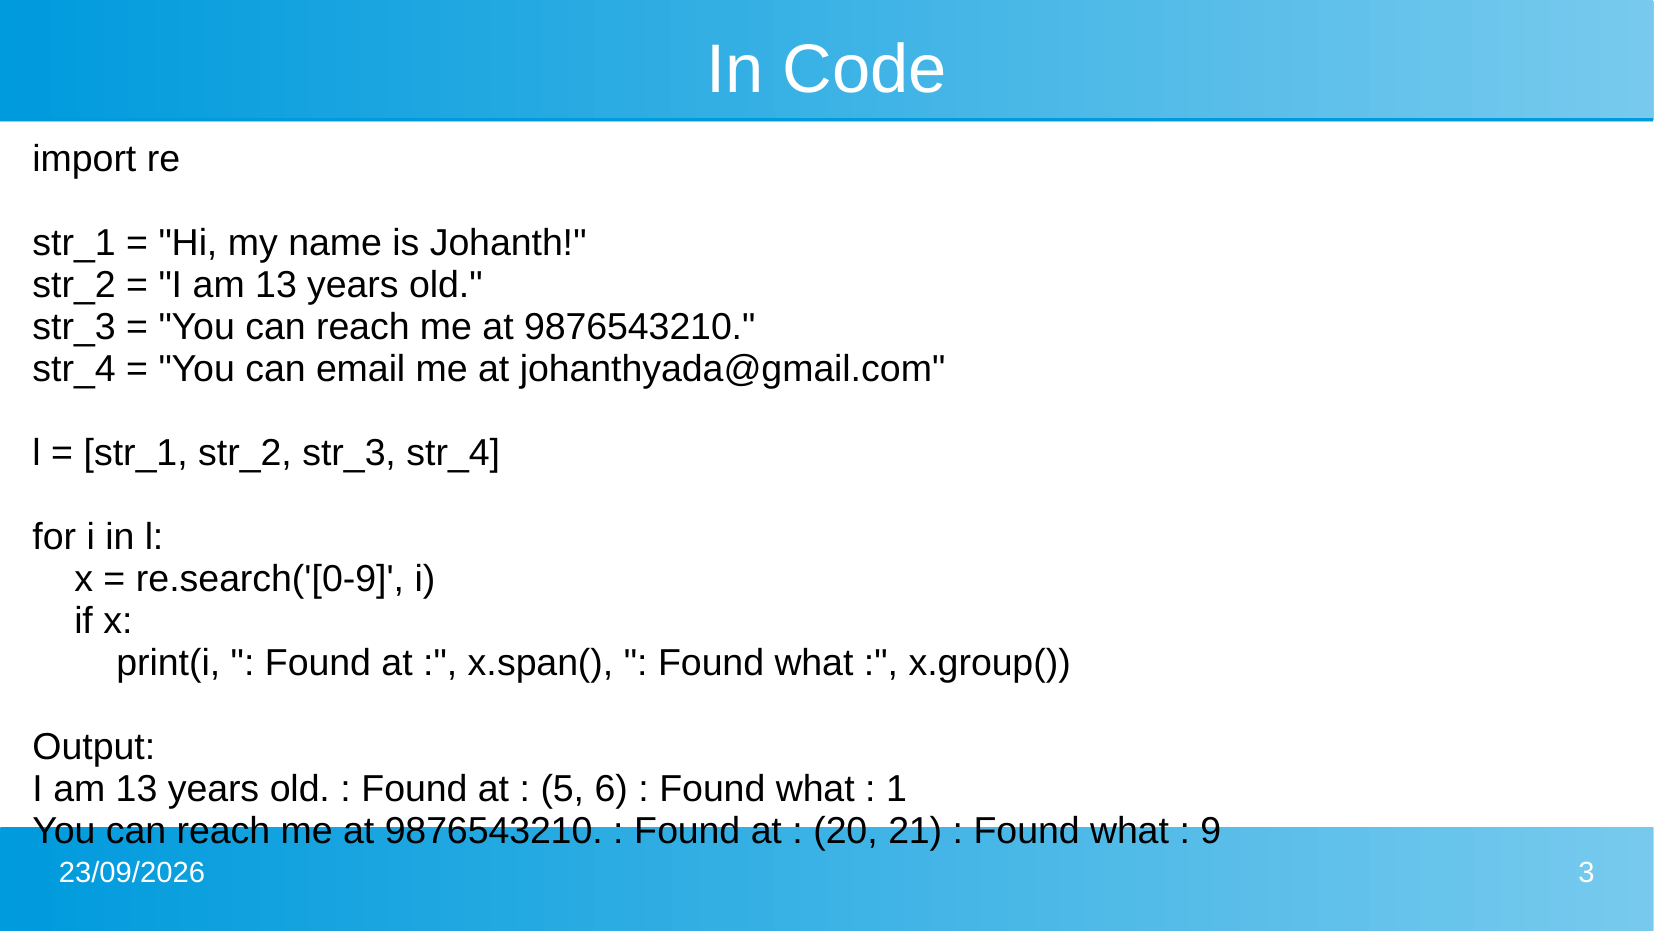

# In Code
import re
str_1 = "Hi, my name is Johanth!"
str_2 = "I am 13 years old."
str_3 = "You can reach me at 9876543210."
str_4 = "You can email me at johanthyada@gmail.com"
l = [str_1, str_2, str_3, str_4]
for i in l:
 x = re.search('[0-9]', i)
 if x:
 print(i, ": Found at :", x.span(), ": Found what :", x.group())
Output:
I am 13 years old. : Found at : (5, 6) : Found what : 1
You can reach me at 9876543210. : Found at : (20, 21) : Found what : 9
3